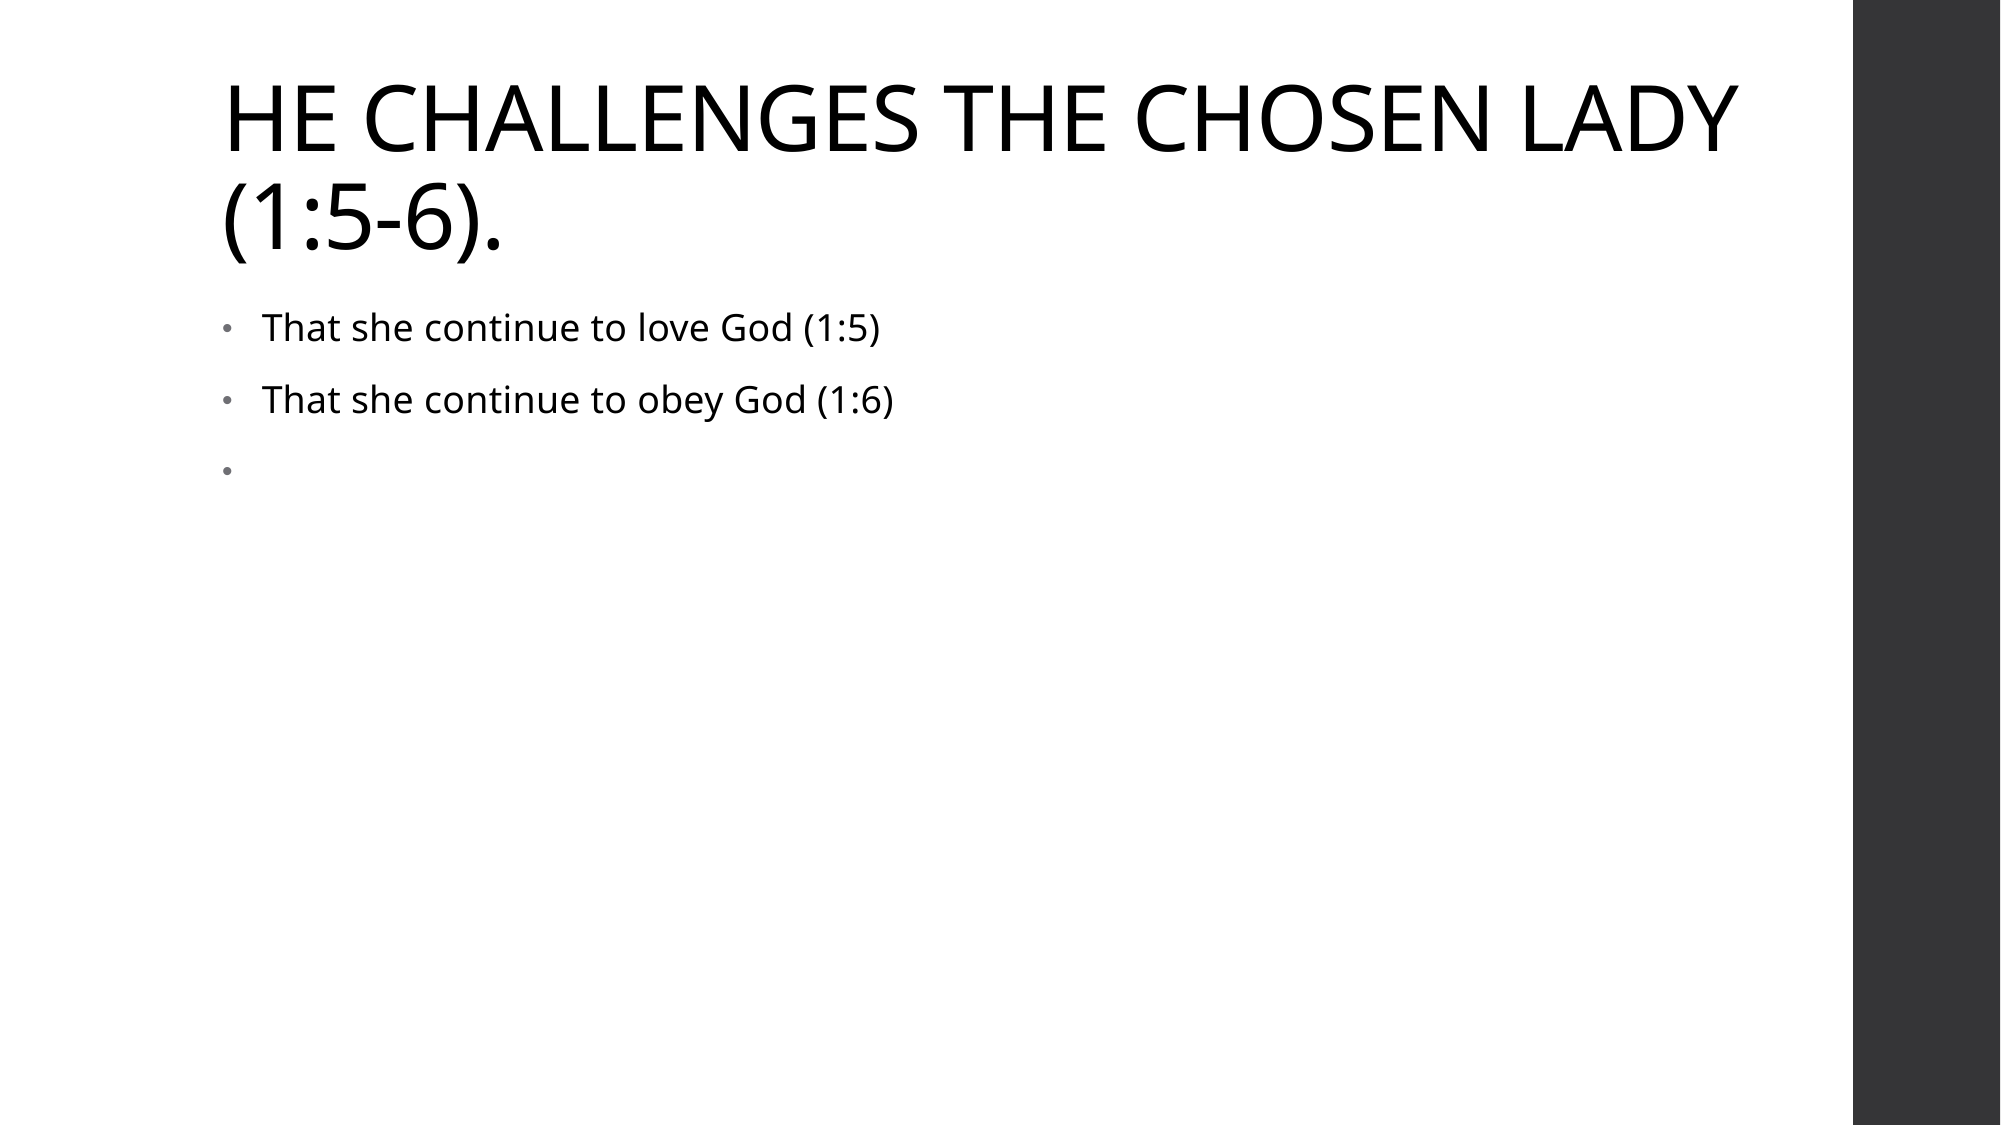

# HE CHALLENGES THE CHOSEN LADY (1:5-6).
 That she continue to love God (1:5)
 That she continue to obey God (1:6)